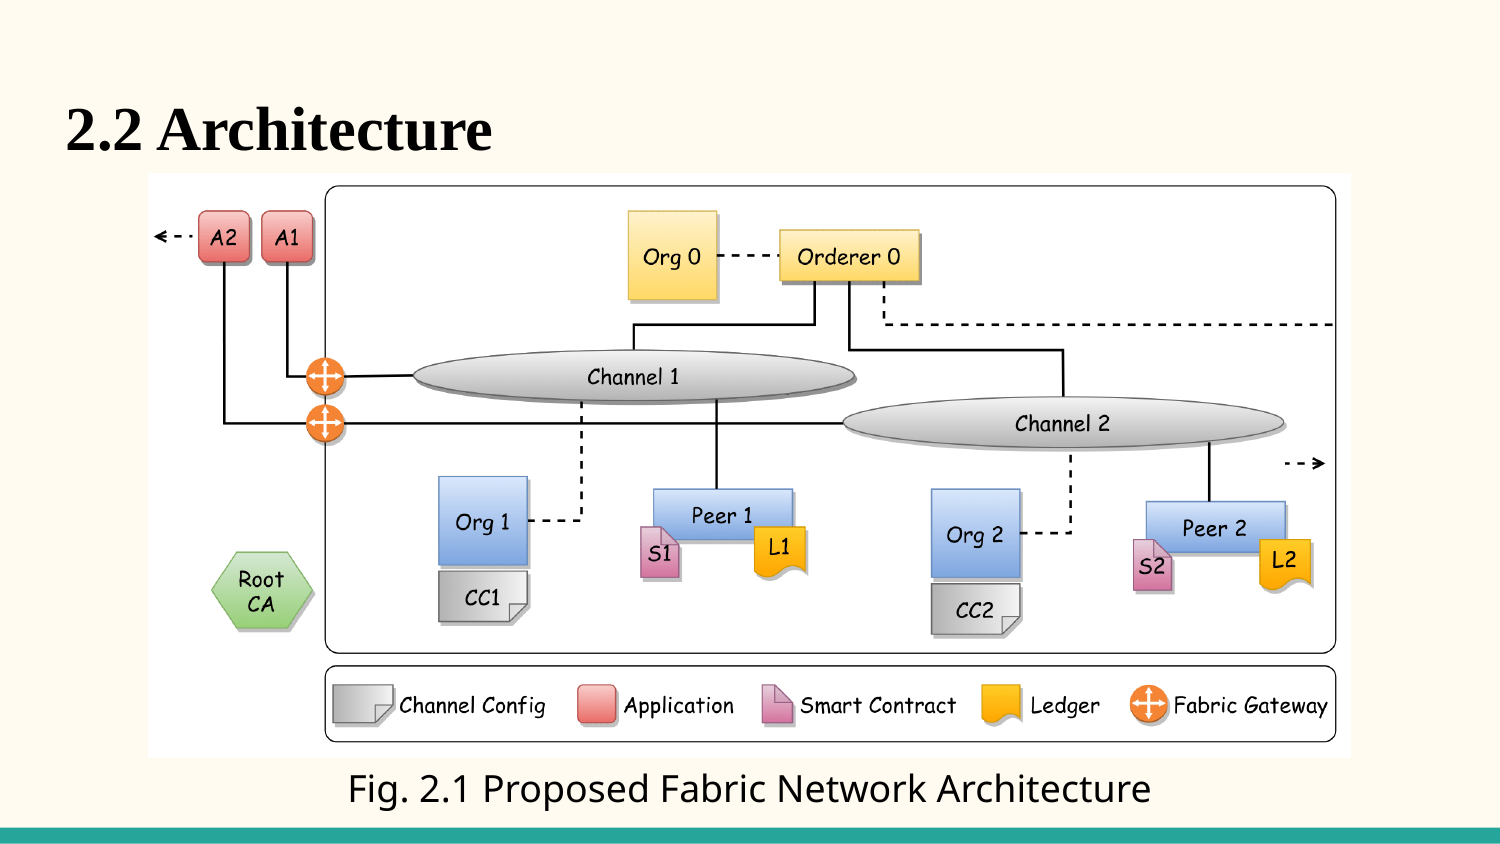

2.2 Architecture
Fig. 2.1 Proposed Fabric Network Architecture